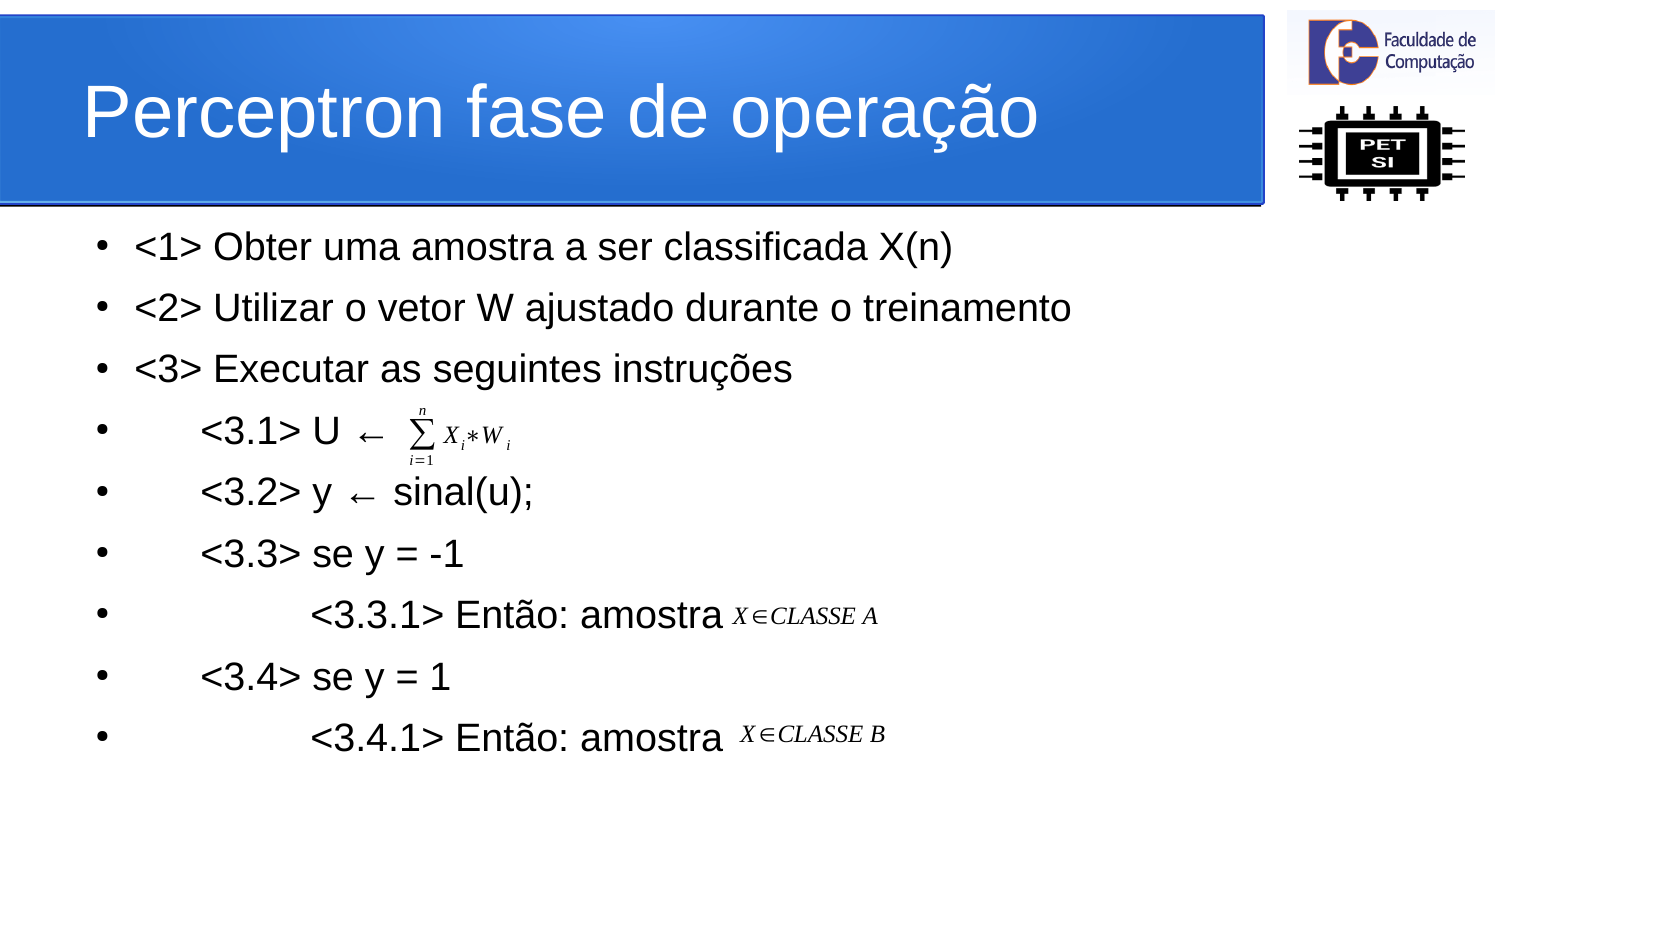

# Perceptron fase de operação
<1> Obter uma amostra a ser classificada X(n)
<2> Utilizar o vetor W ajustado durante o treinamento
<3> Executar as seguintes instruções
 <3.1> U ←
 <3.2> y ← sinal(u);
 <3.3> se y = -1
 <3.3.1> Então: amostra
 <3.4> se y = 1
 <3.4.1> Então: amostra